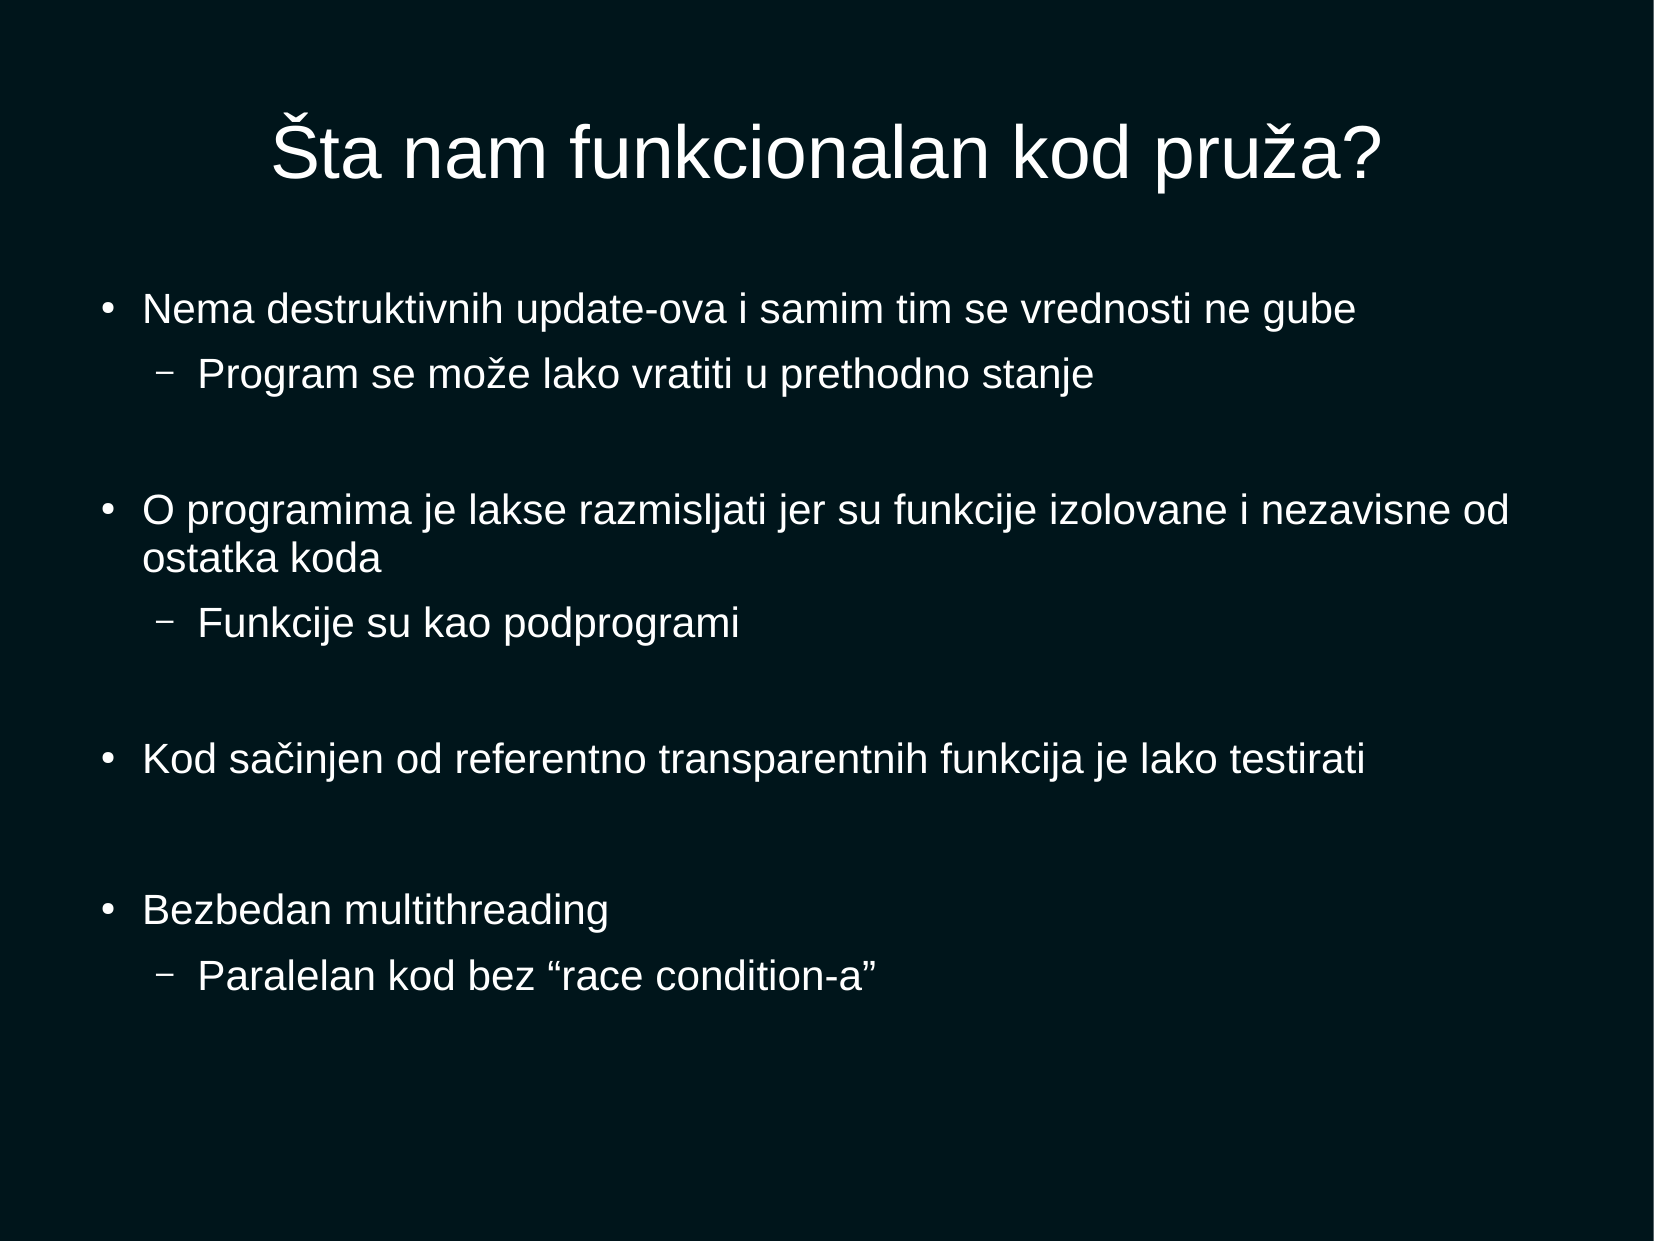

# Šta nam funkcionalan kod pruža?
Nema destruktivnih update-ova i samim tim se vrednosti ne gube
Program se može lako vratiti u prethodno stanje
O programima je lakse razmisljati jer su funkcije izolovane i nezavisne od ostatka koda
Funkcije su kao podprogrami
Kod sačinjen od referentno transparentnih funkcija je lako testirati
Bezbedan multithreading
Paralelan kod bez “race condition-a”